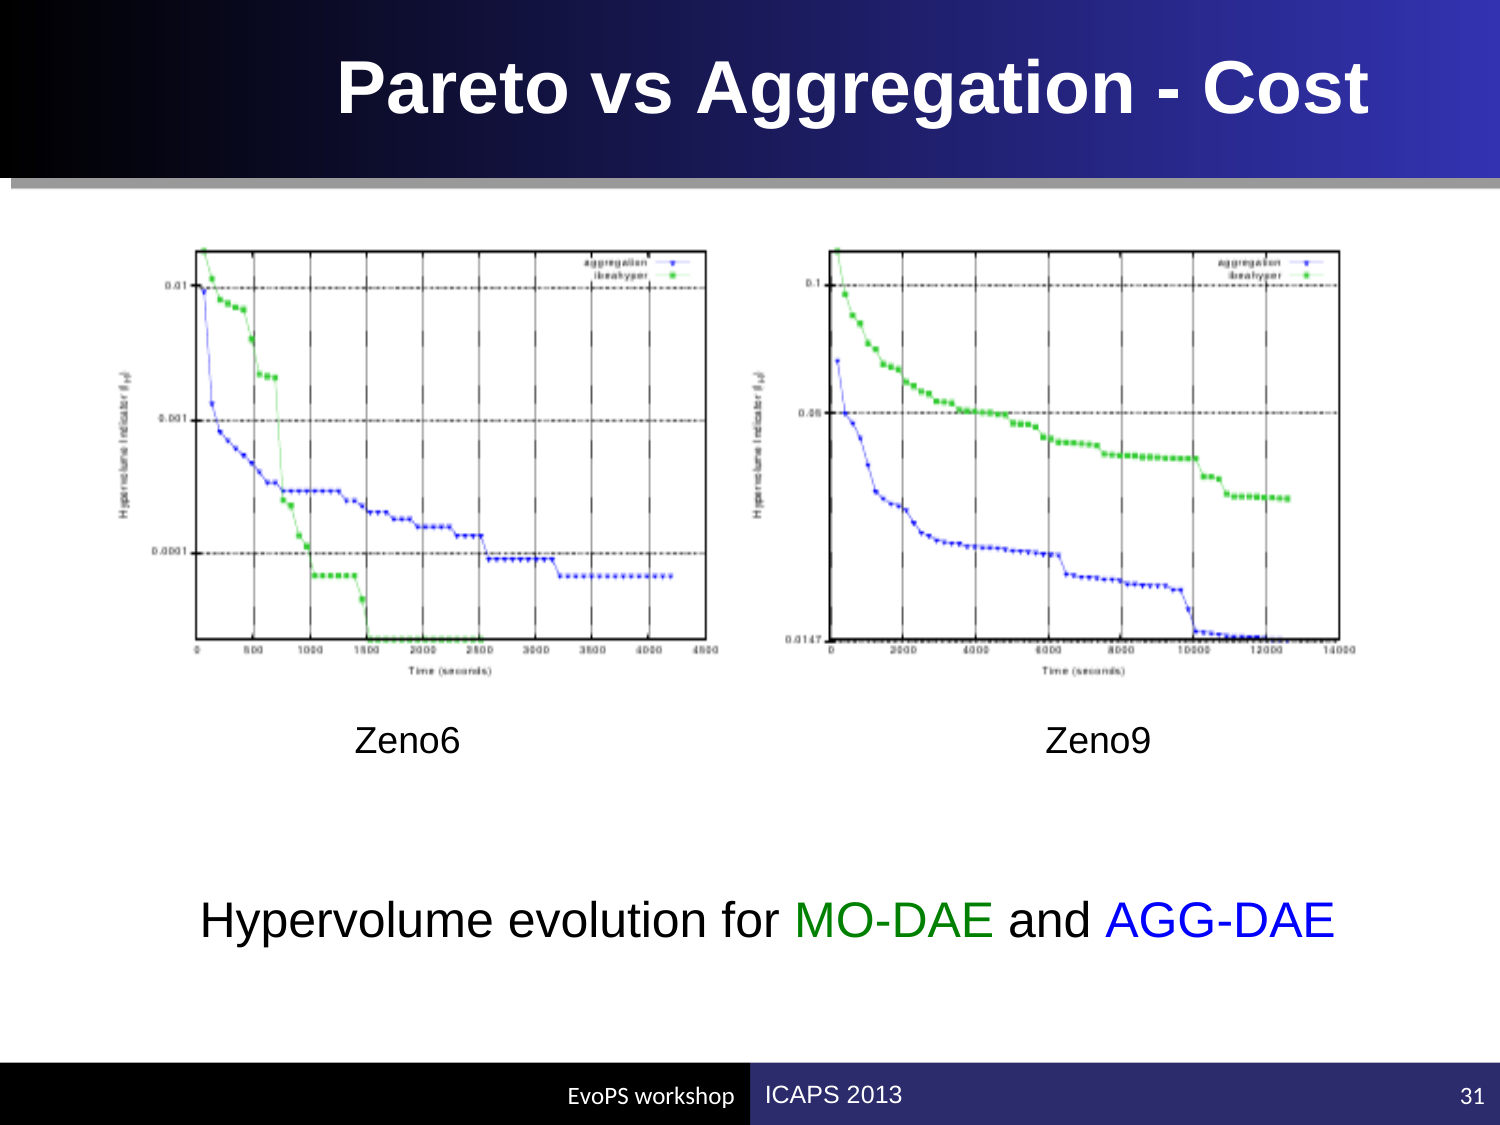

Pareto vs Aggregation - Cost
Zeno6
Zeno9
Hypervolume evolution for MO-DAE and AGG-DAE
31